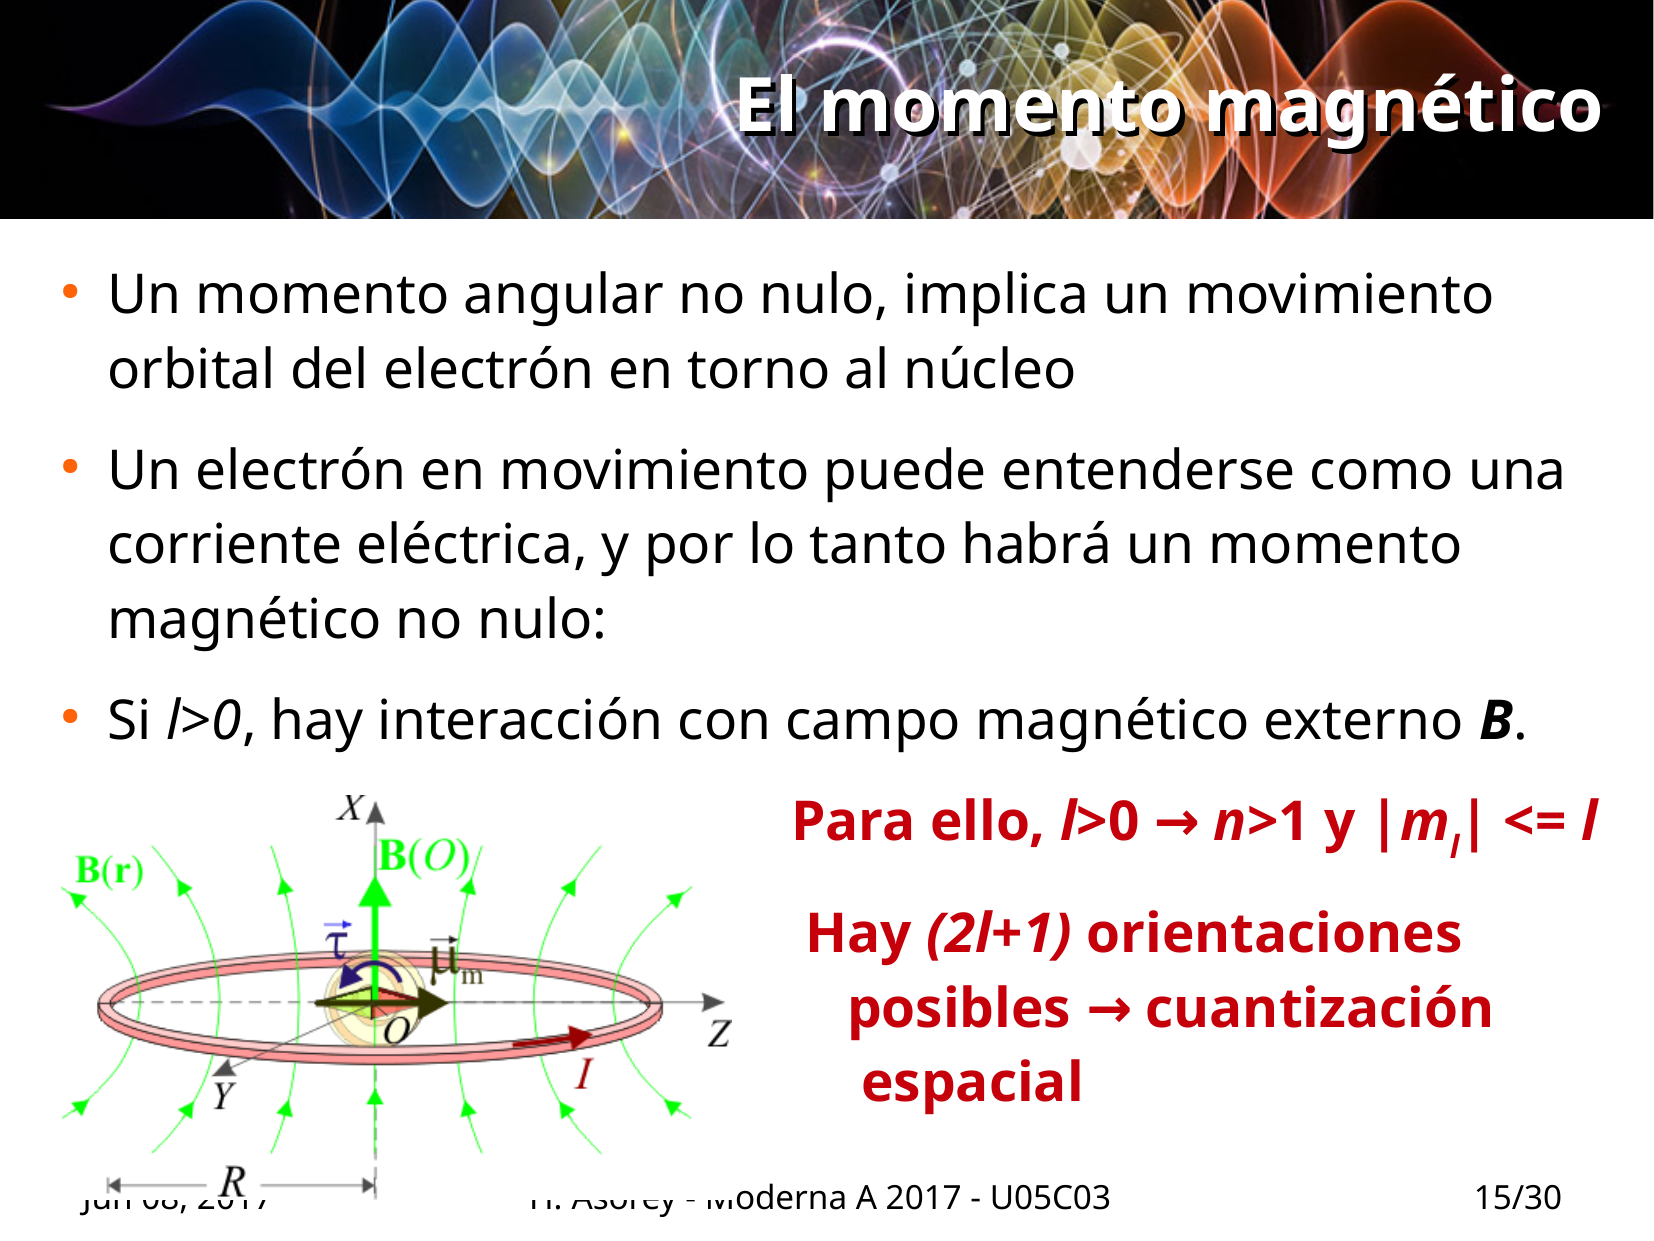

# El momento magnético
Un momento angular no nulo, implica un movimiento orbital del electrón en torno al núcleo
Un electrón en movimiento puede entenderse como una corriente eléctrica, y por lo tanto habrá un momento magnético no nulo:
Si l>0, hay interacción con campo magnético externo B.
 Para ello, l>0 → n>1 y |ml| <= l
 Hay (2l+1) orientaciones posibles → cuantización espacial
Jun 08, 2017
H. Asorey - Moderna A 2017 - U05C03
15